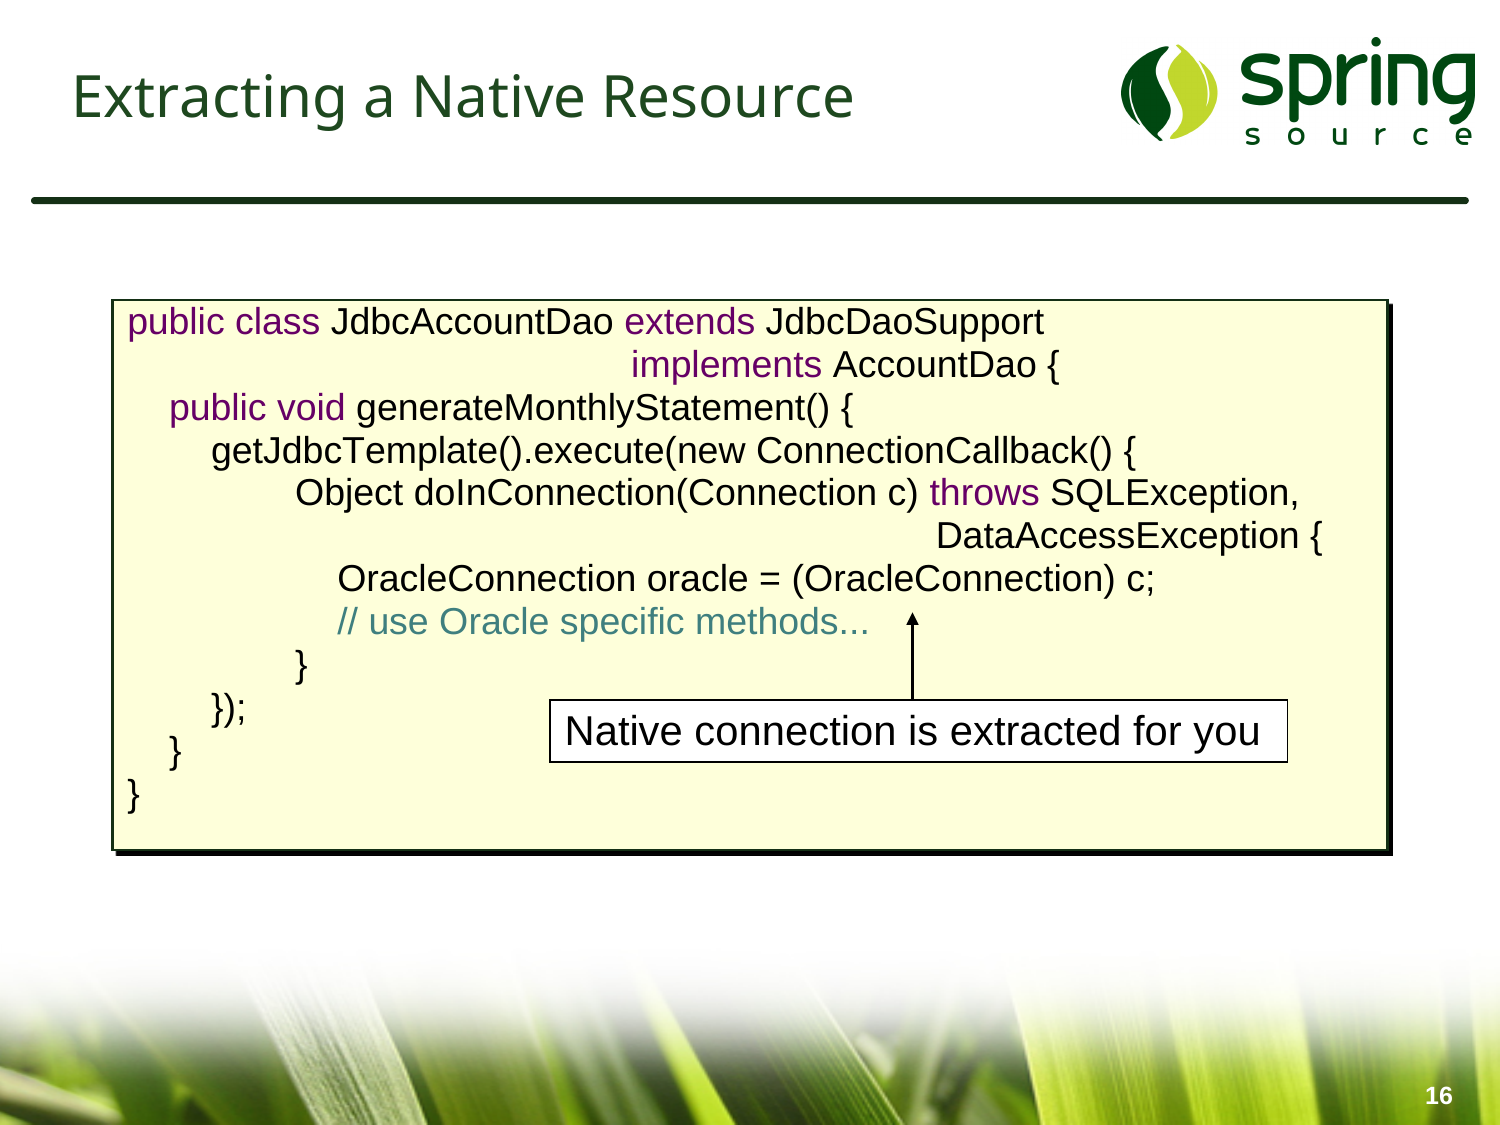

# Extracting a Native Resource
public class JdbcAccountDao extends JdbcDaoSupport
 implements AccountDao {
 public void generateMonthlyStatement() {
 getJdbcTemplate().execute(new ConnectionCallback() {
 Object doInConnection(Connection c) throws SQLException,
 DataAccessException {
 OracleConnection oracle = (OracleConnection) c;
 // use Oracle specific methods...
 }
 });
 }
}
Native connection is extracted for you